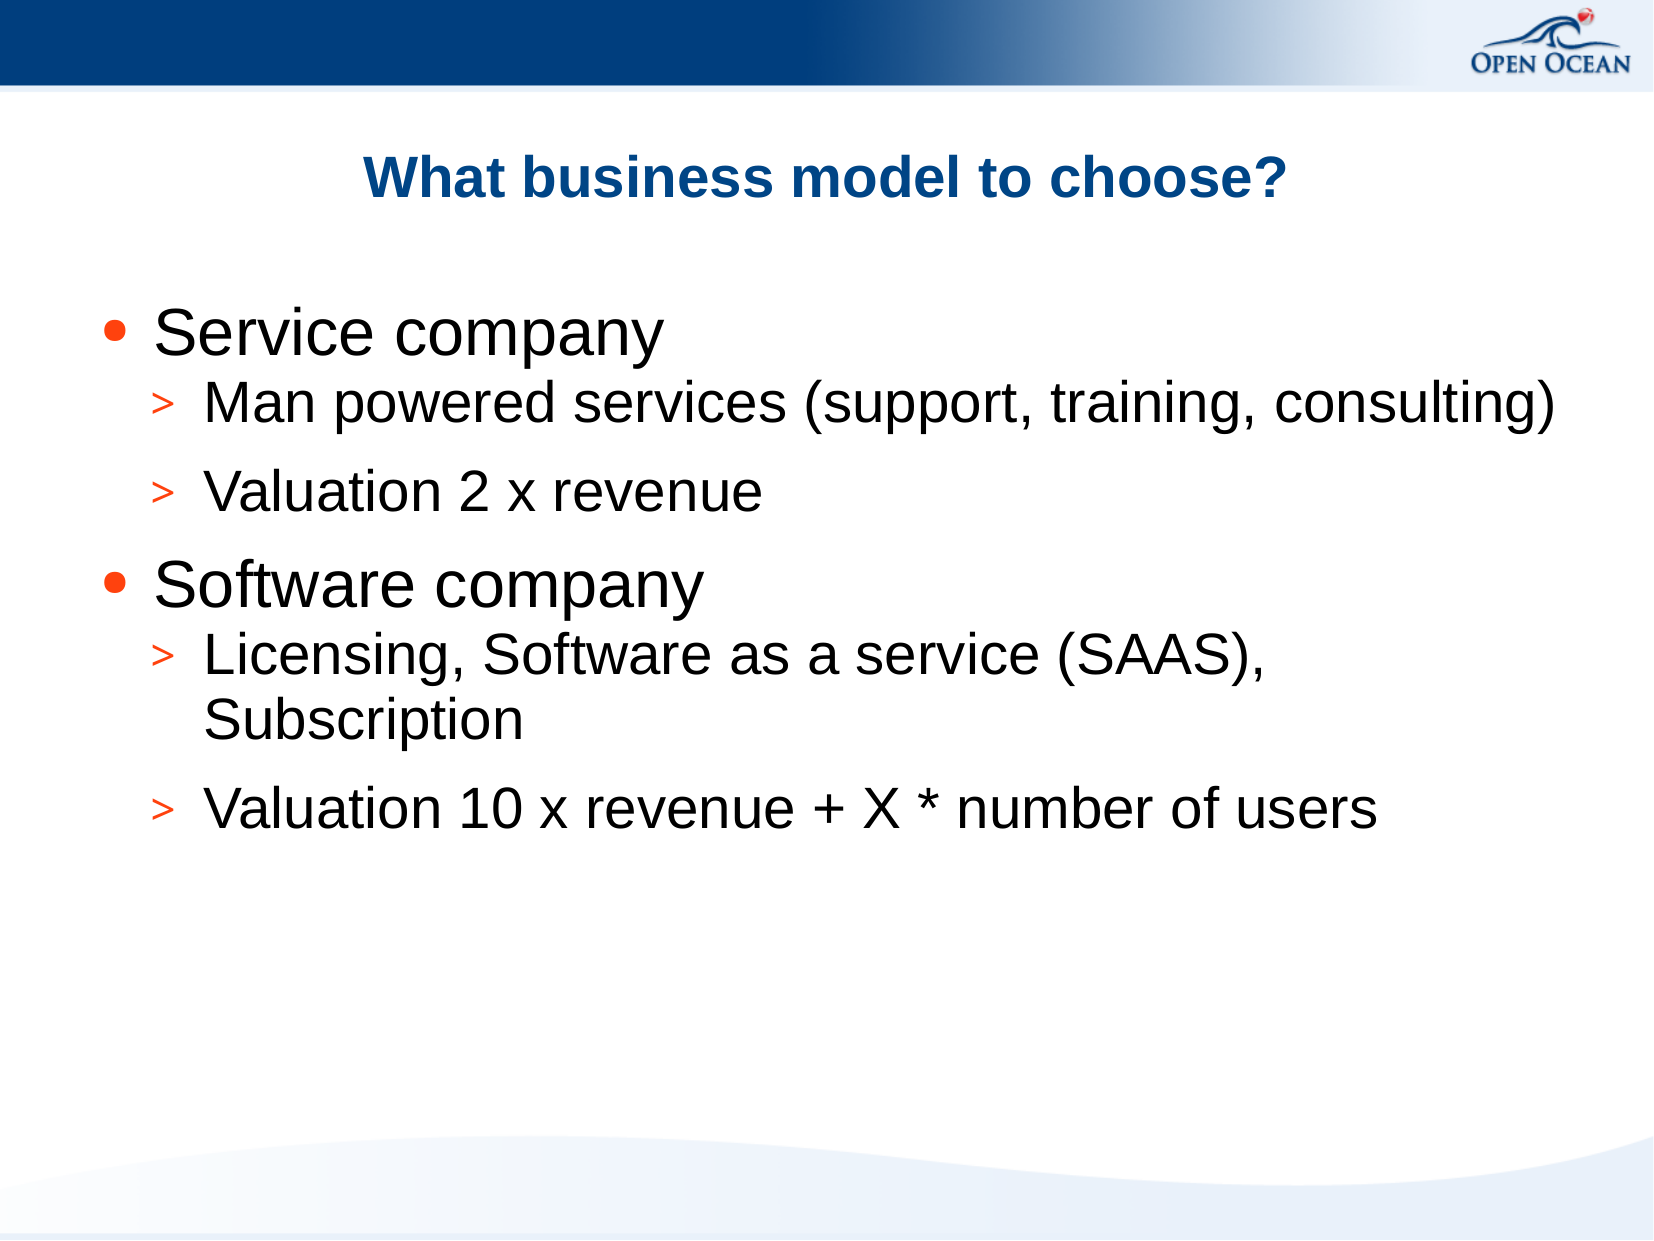

# What business model to choose?
Service company
Man powered services (support, training, consulting)
Valuation 2 x revenue
Software company
Licensing, Software as a service (SAAS), Subscription
Valuation 10 x revenue + X * number of users